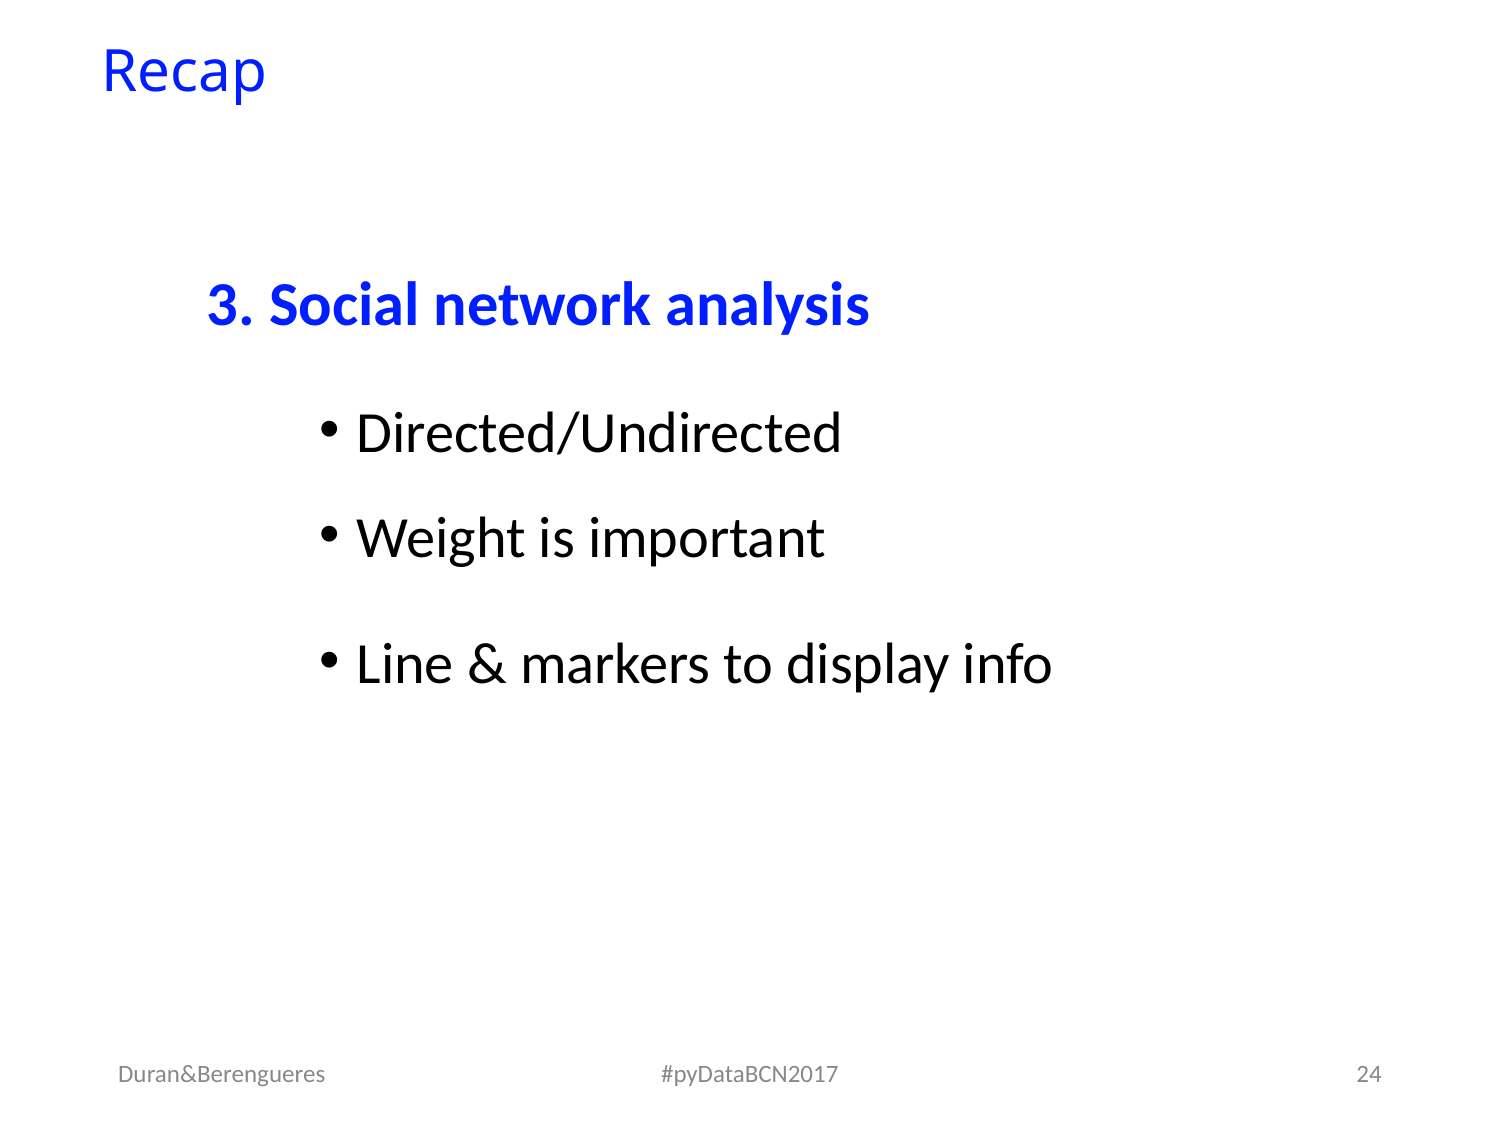

# Recap
3. Social network analysis
Directed/Undirected
Weight is important
Line & markers to display info
Duran&Berengueres
#pyDataBCN2017